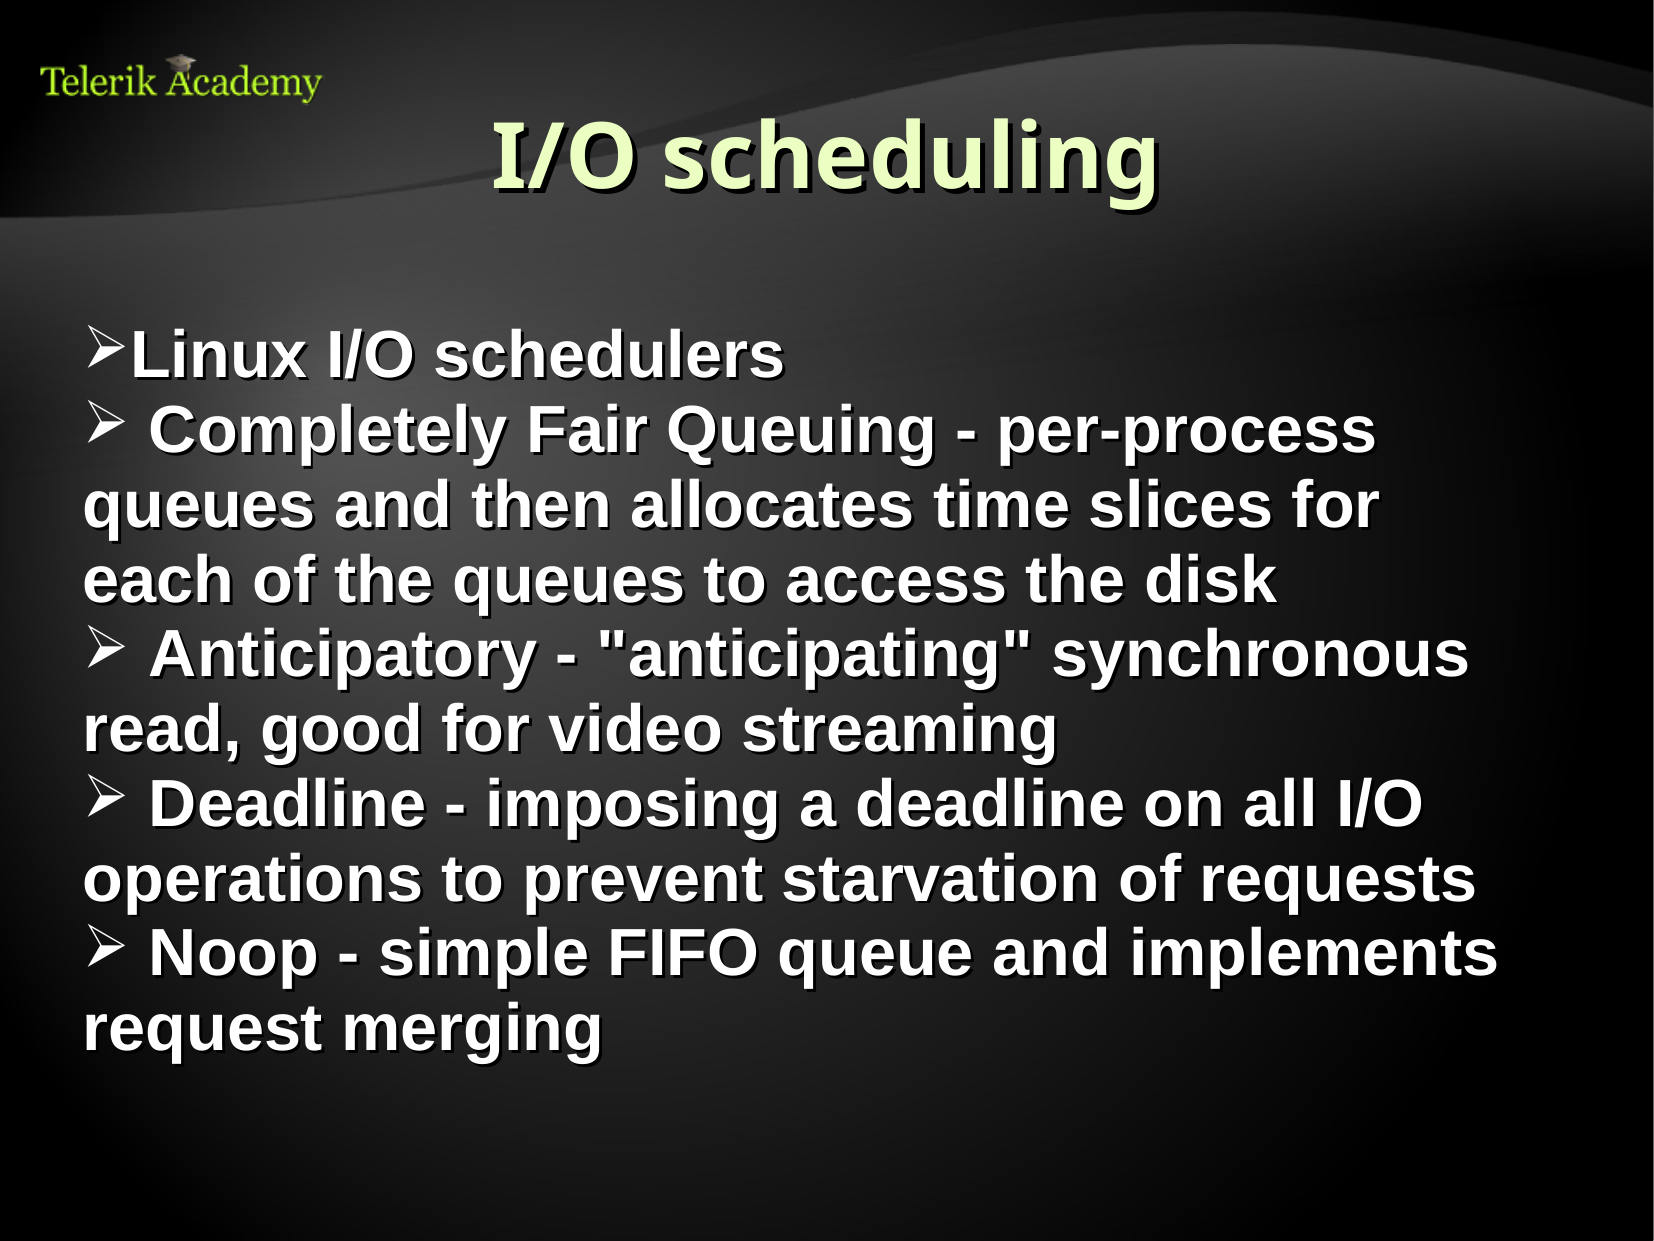

# I/O scheduling
Linux I/O schedulers
 Completely Fair Queuing - per-process queues and then allocates time slices for each of the queues to access the disk
 Anticipatory - "anticipating" synchronous read, good for video streaming
 Deadline - imposing a deadline on all I/O operations to prevent starvation of requests
 Noop - simple FIFO queue and implements request merging